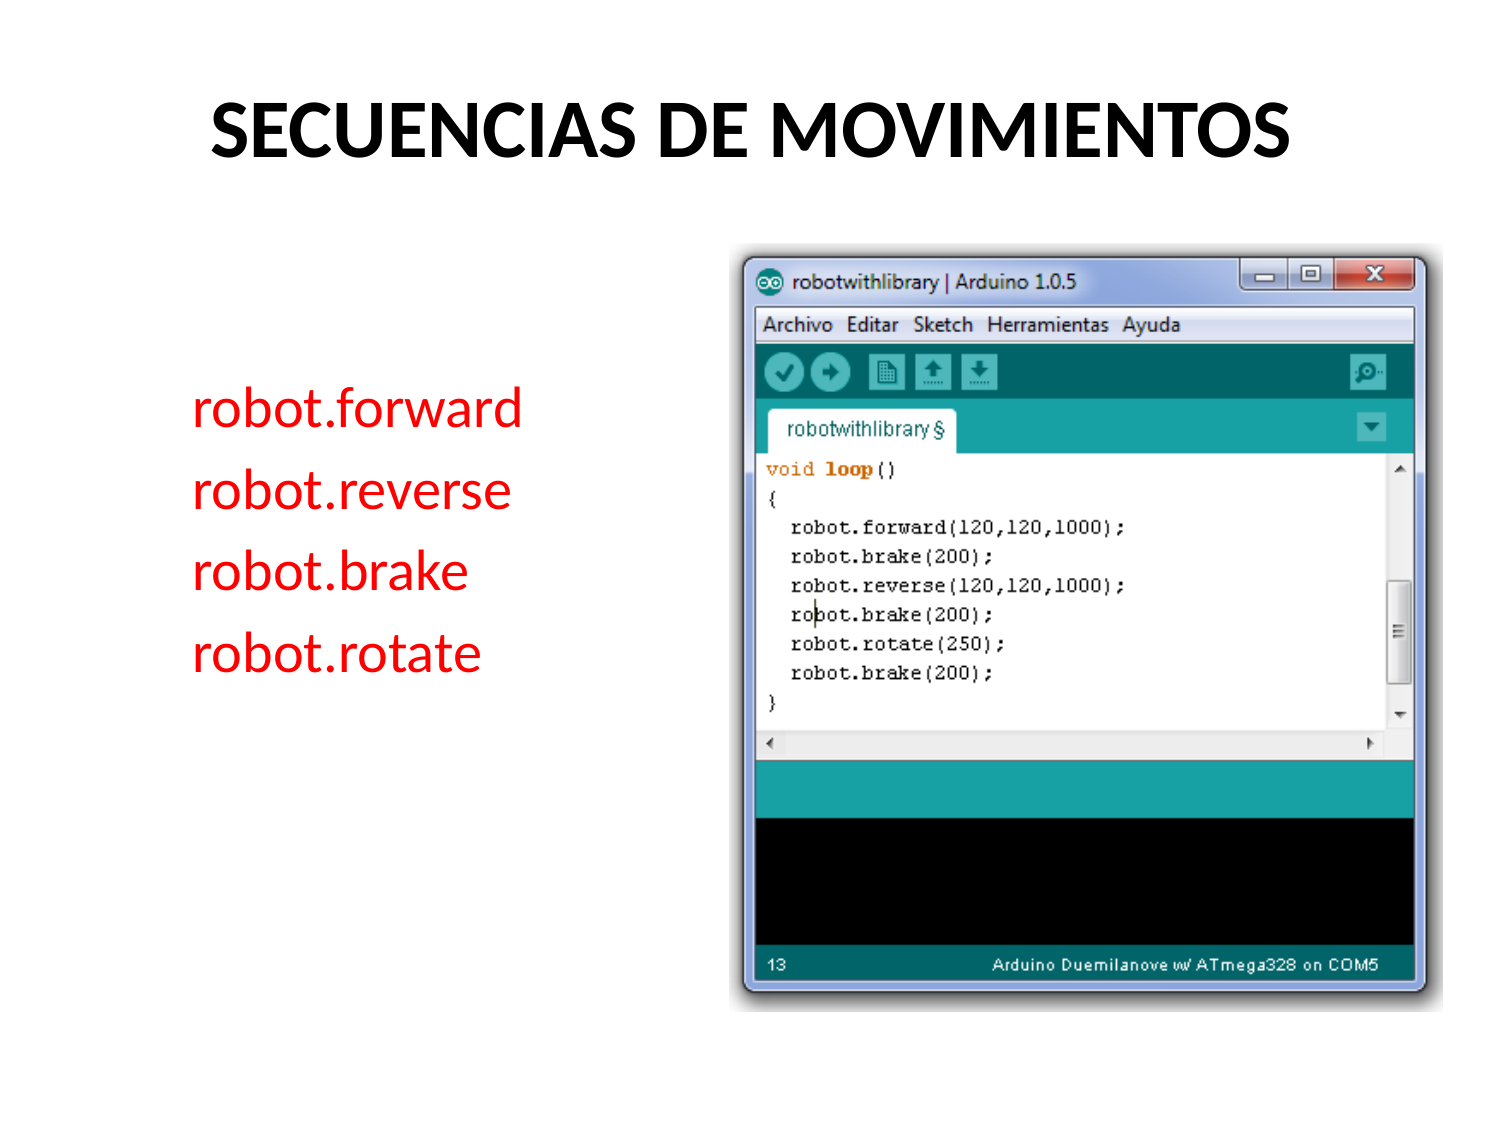

# SECUENCIAS DE MOVIMIENTOS
robot.forward
robot.reverse
robot.brake
robot.rotate